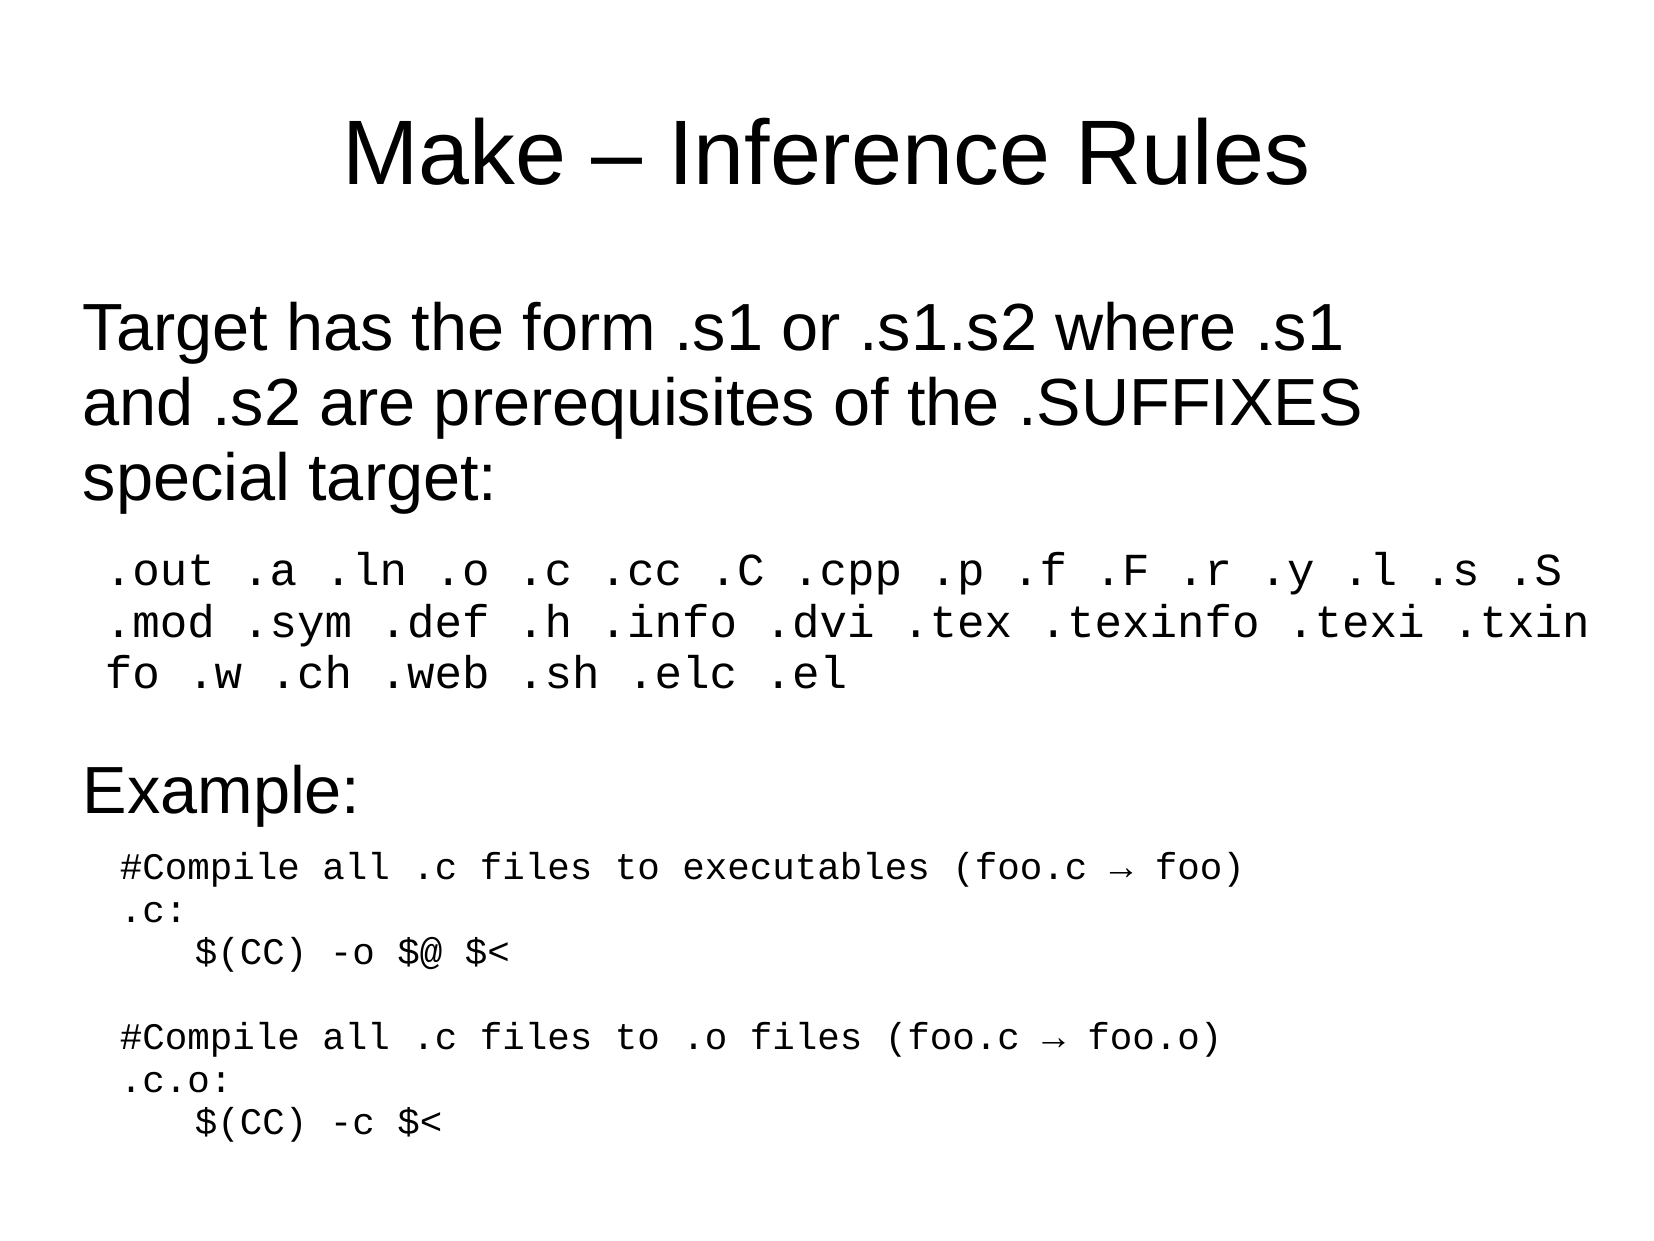

# Make – Inference Rules
Target has the form .s1 or .s1.s2 where .s1 and .s2 are prerequisites of the .SUFFIXES special target:
Example:
.out .a .ln .o .c .cc .C .cpp .p .f .F .r .y .l .s .S .mod .sym .def .h .info .dvi .tex .texinfo .texi .txinfo .w .ch .web .sh .elc .el
#Compile all .c files to executables (foo.c → foo)
.c:
	$(CC) -o $@ $<
#Compile all .c files to .o files (foo.c → foo.o)
.c.o:
	$(CC) -c $<